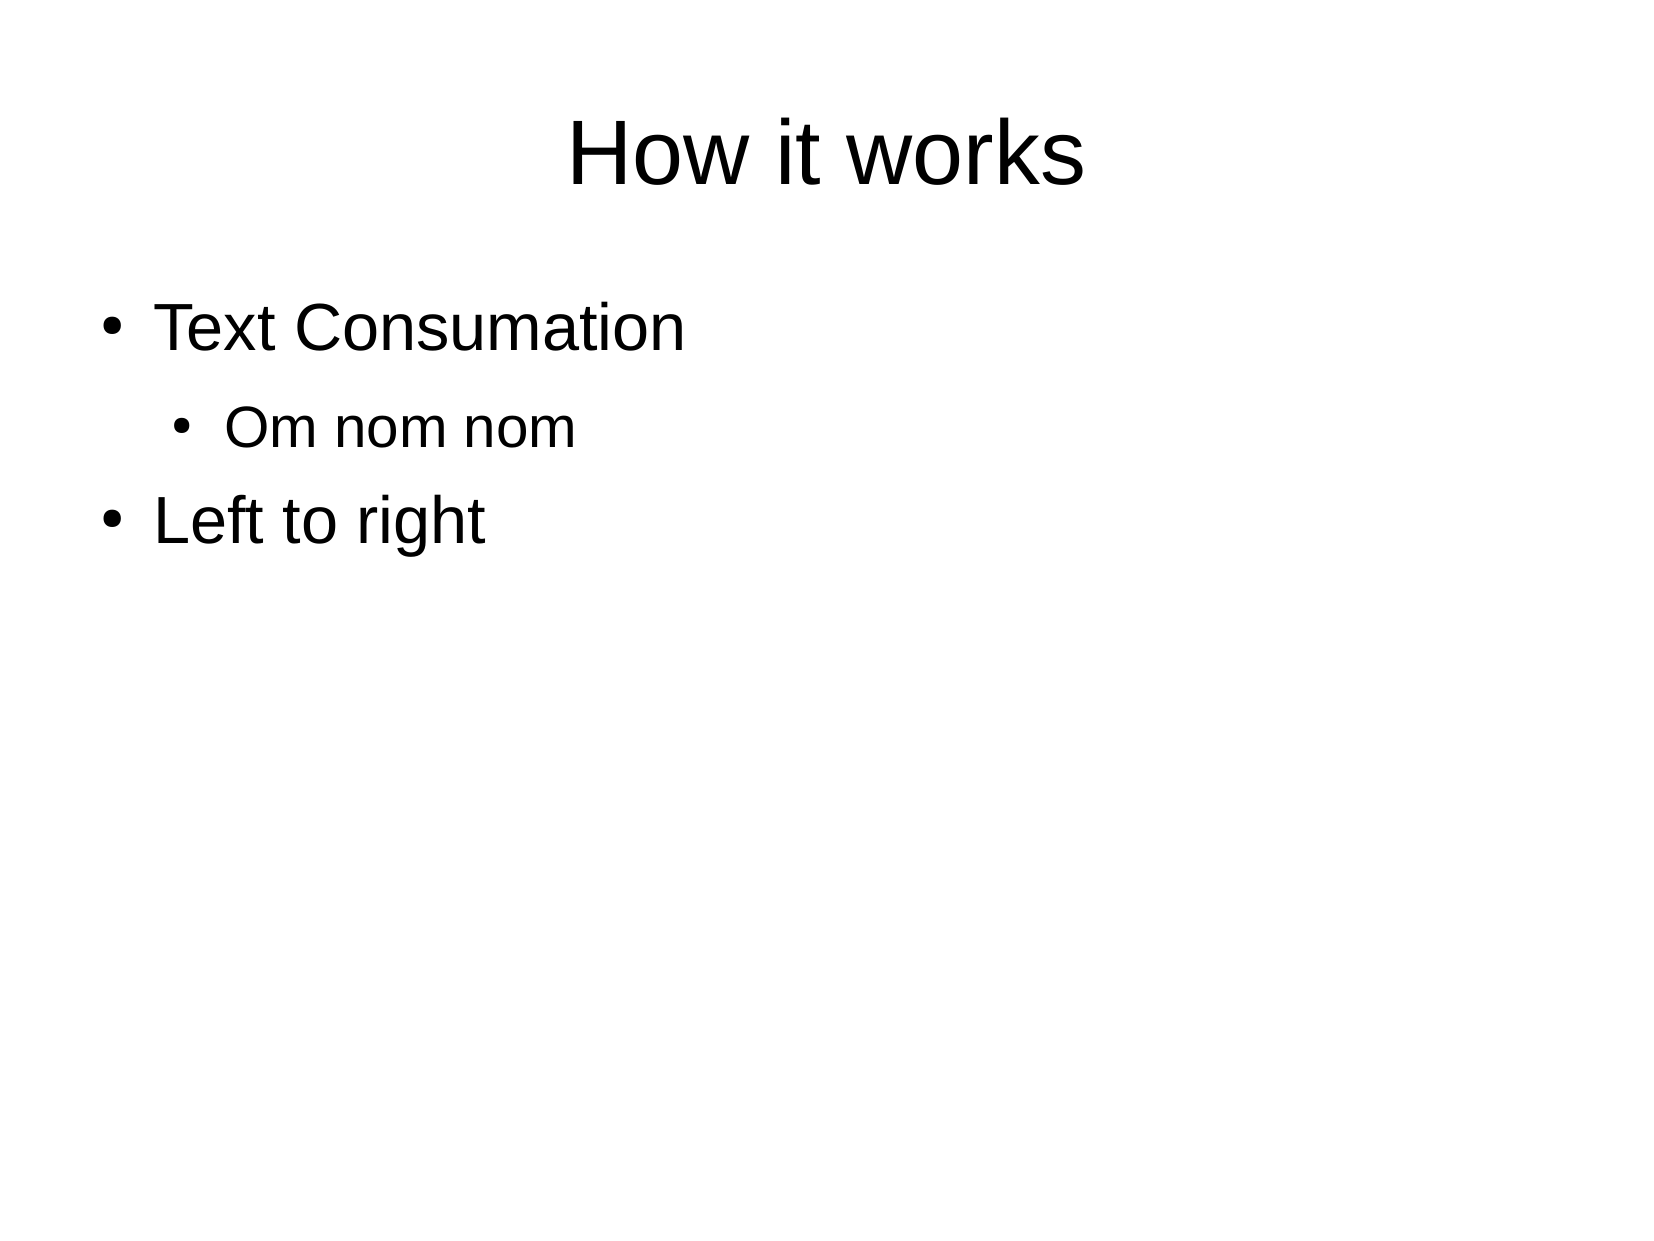

# How it works
Text Consumation
Om nom nom
Left to right